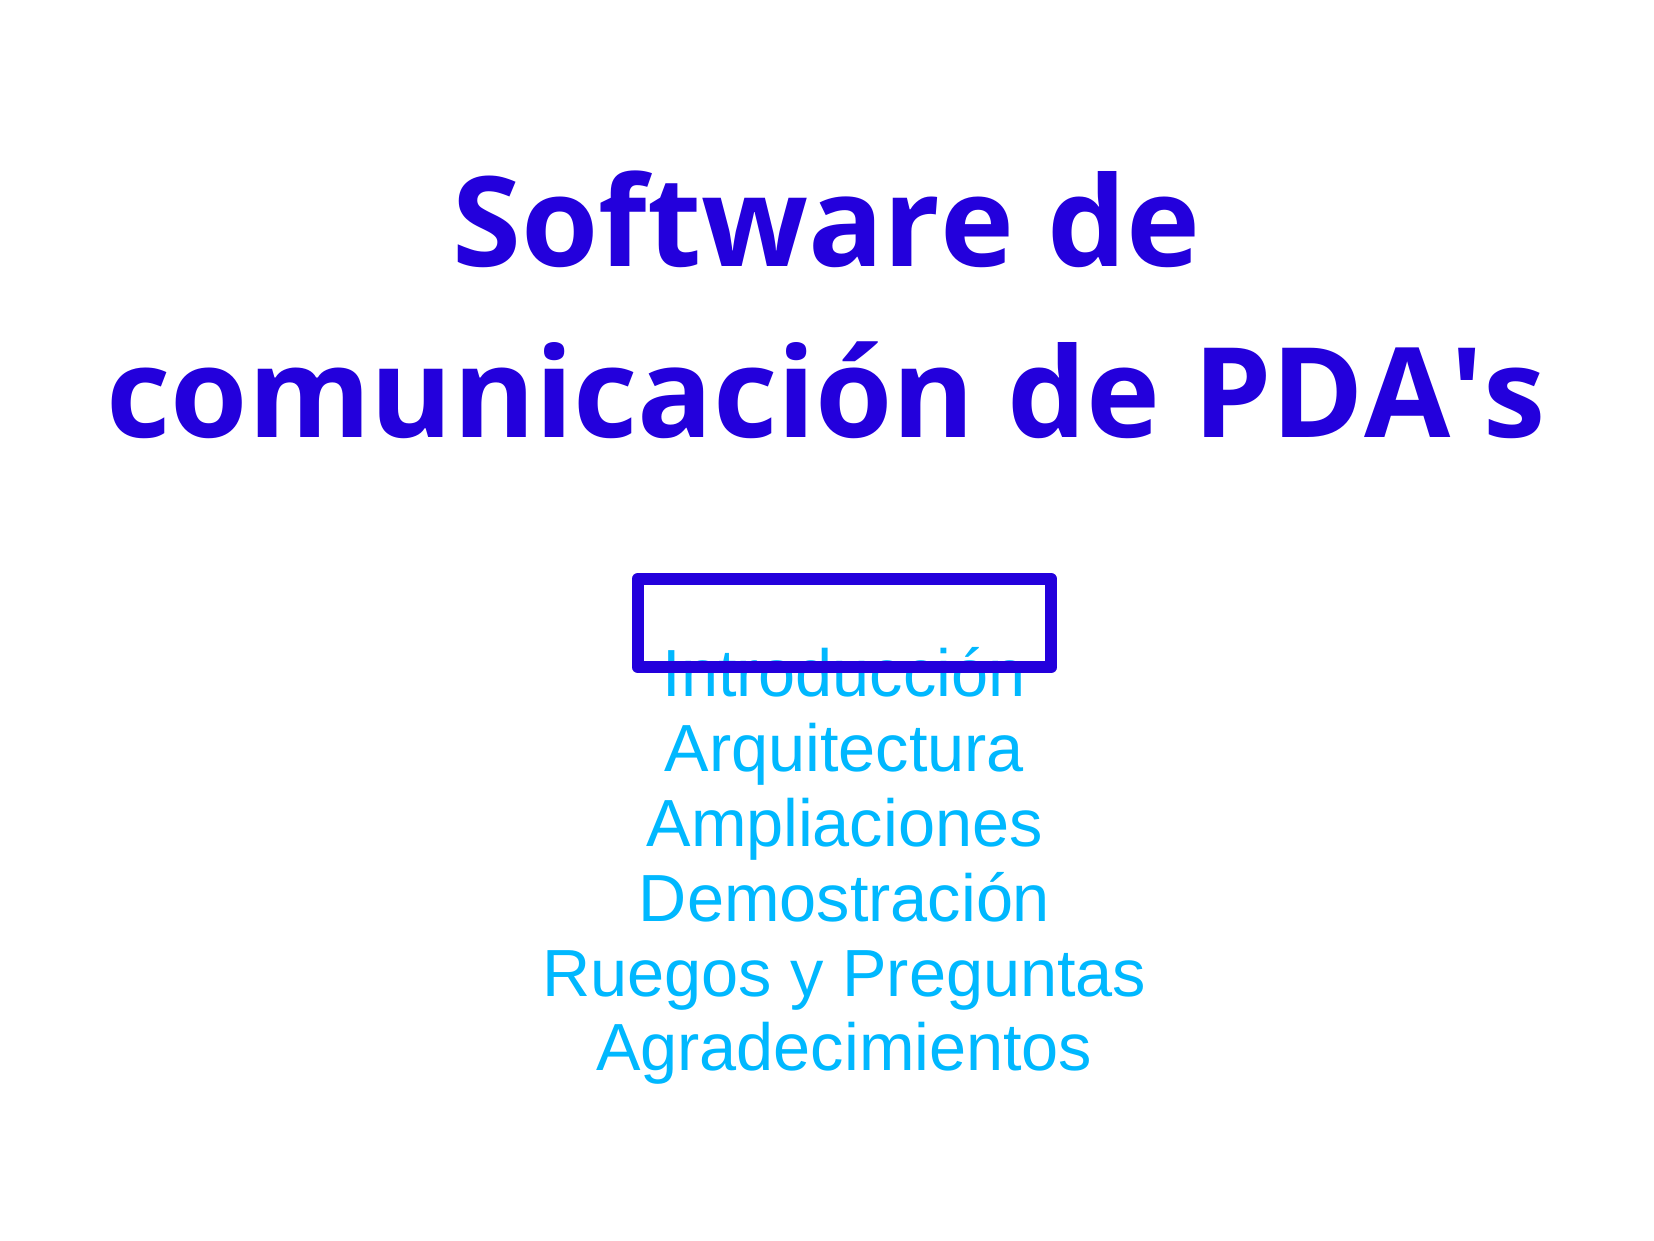

# Software de comunicación de PDA's
Introducción
Arquitectura
Ampliaciones
Demostración
Ruegos y Preguntas
Agradecimientos